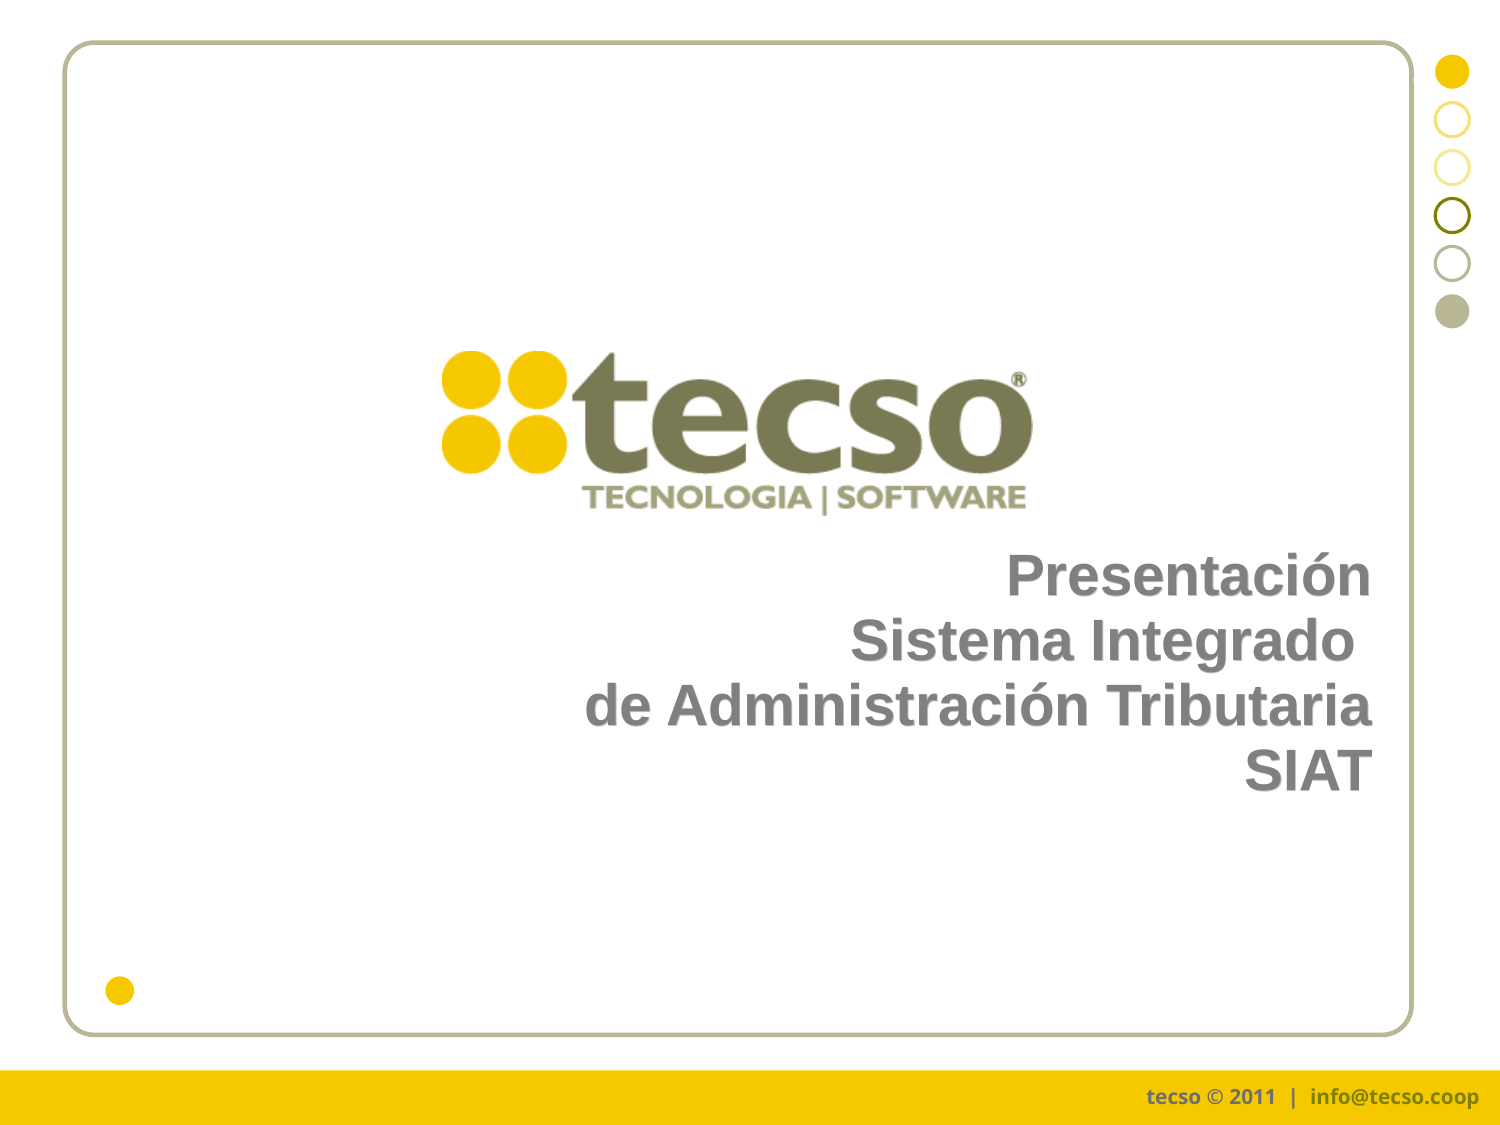

# Presentación Sistema Integrado de Administración Tributaria SIAT